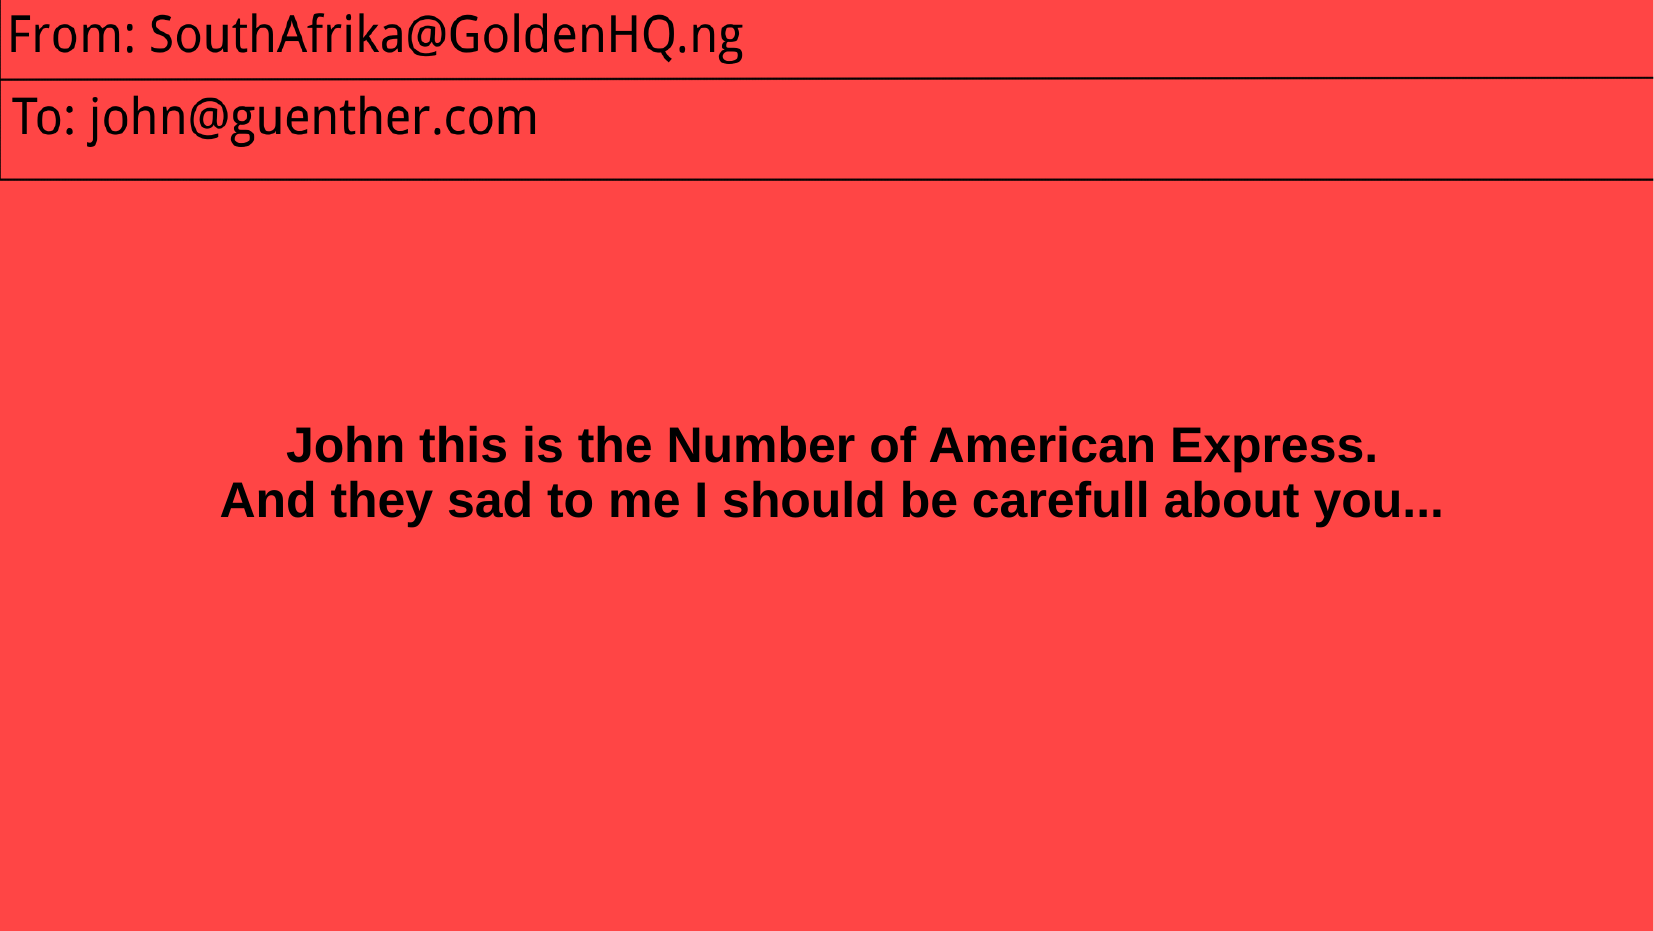

John this is the Number of American Express.
And they sad to me I should be carefull about you...
#